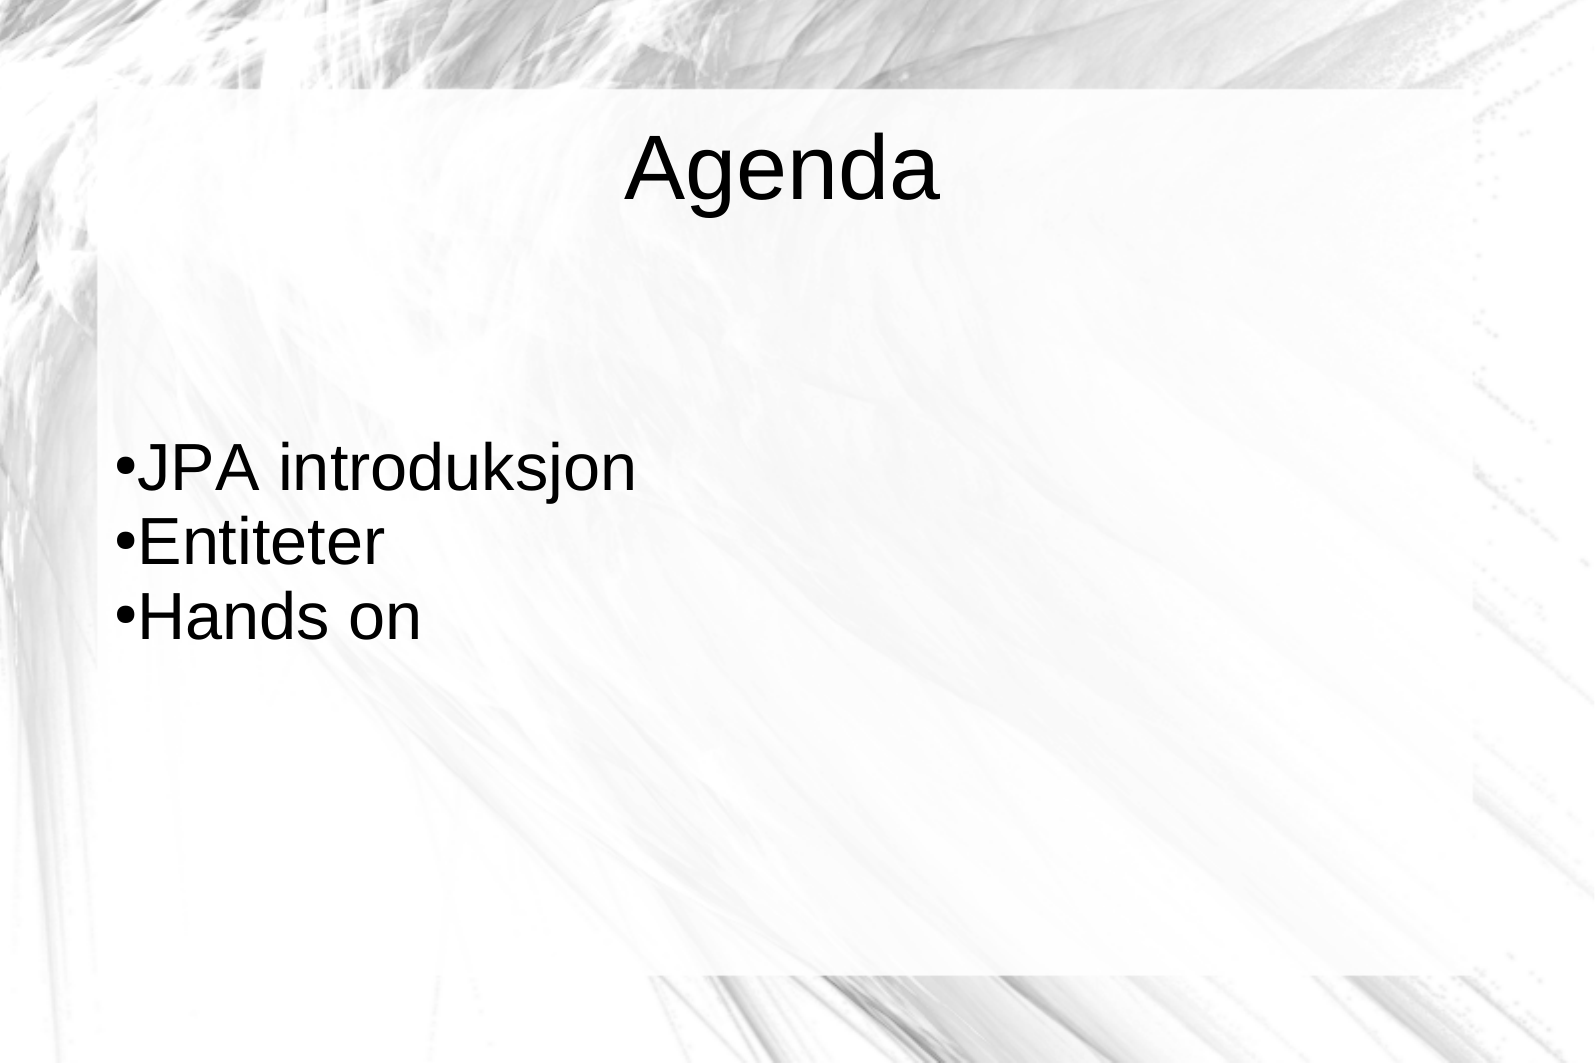

# Agenda
JPA introduksjon
Entiteter
Hands on